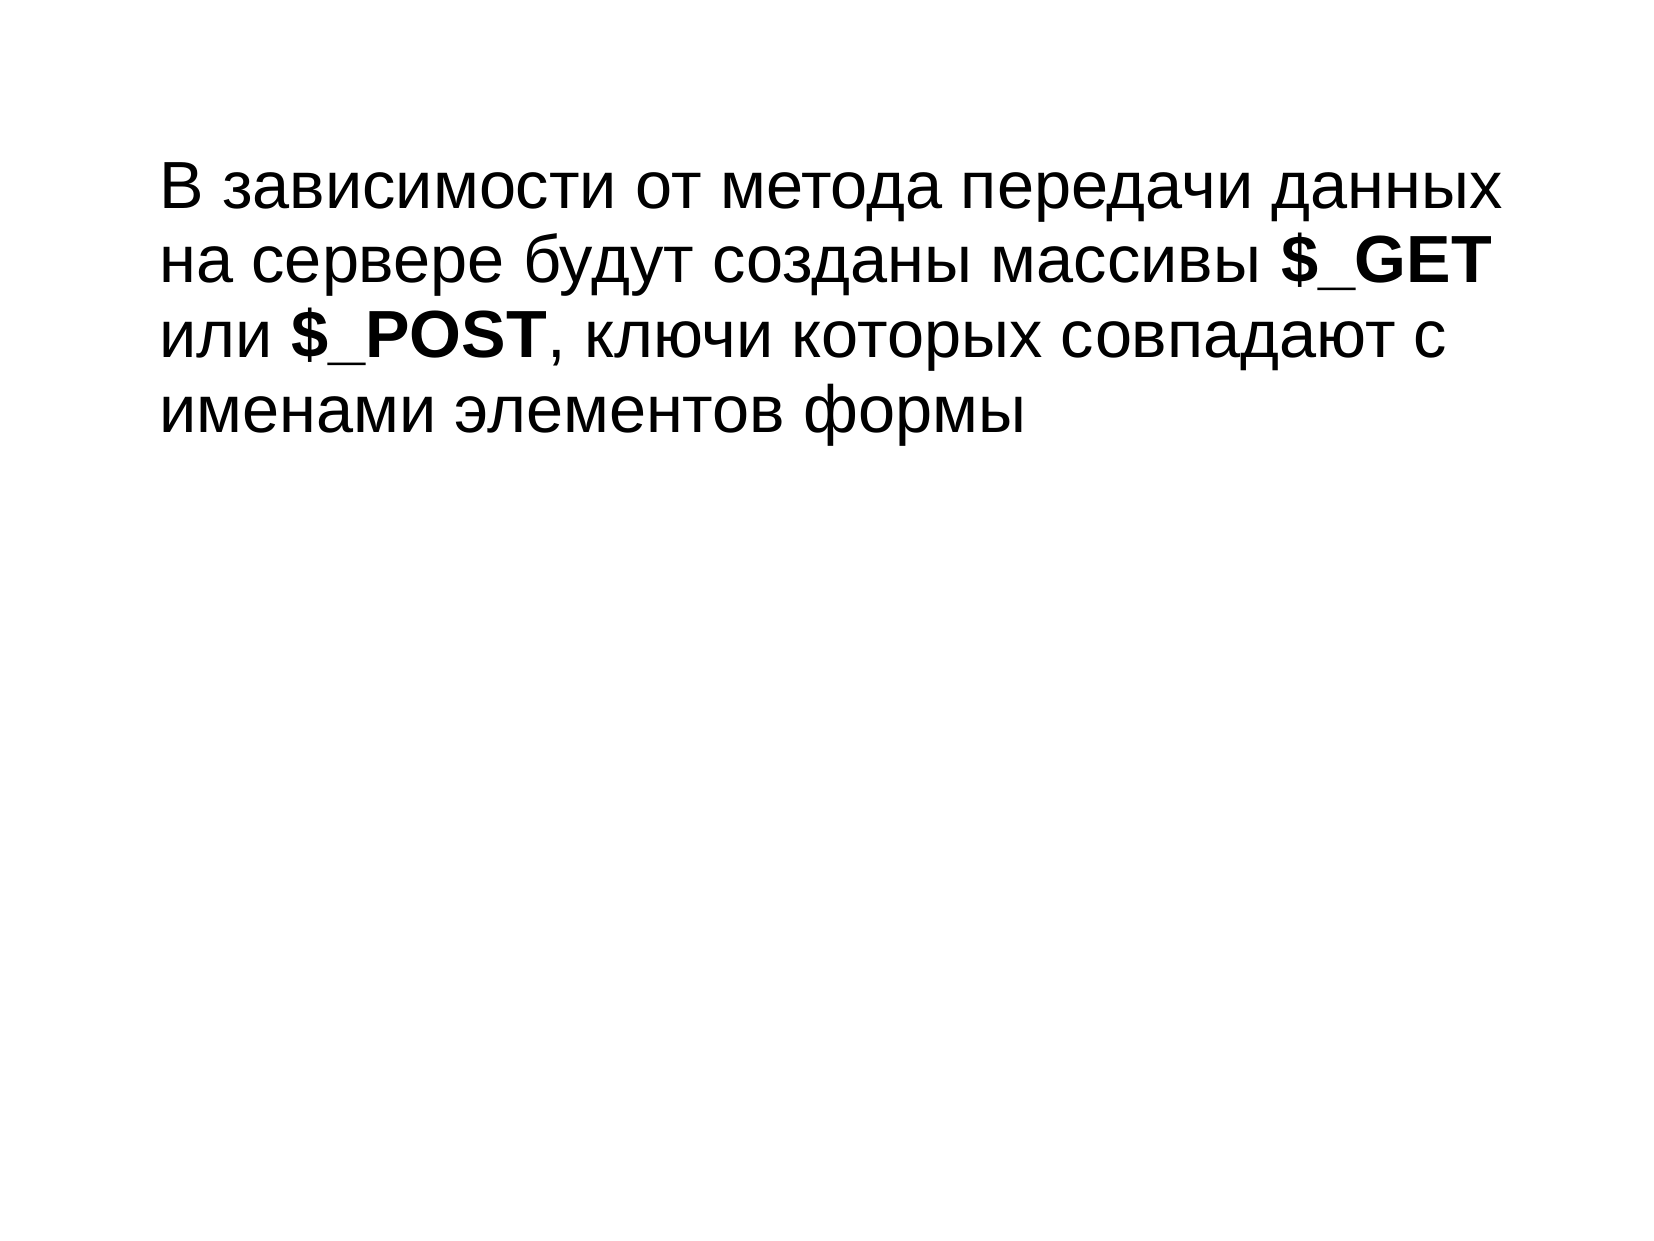

# В зависимости от метода передачи данных на сервере будут созданы массивы $_GET или $_POST, ключи которых совпадают с именами элементов формы